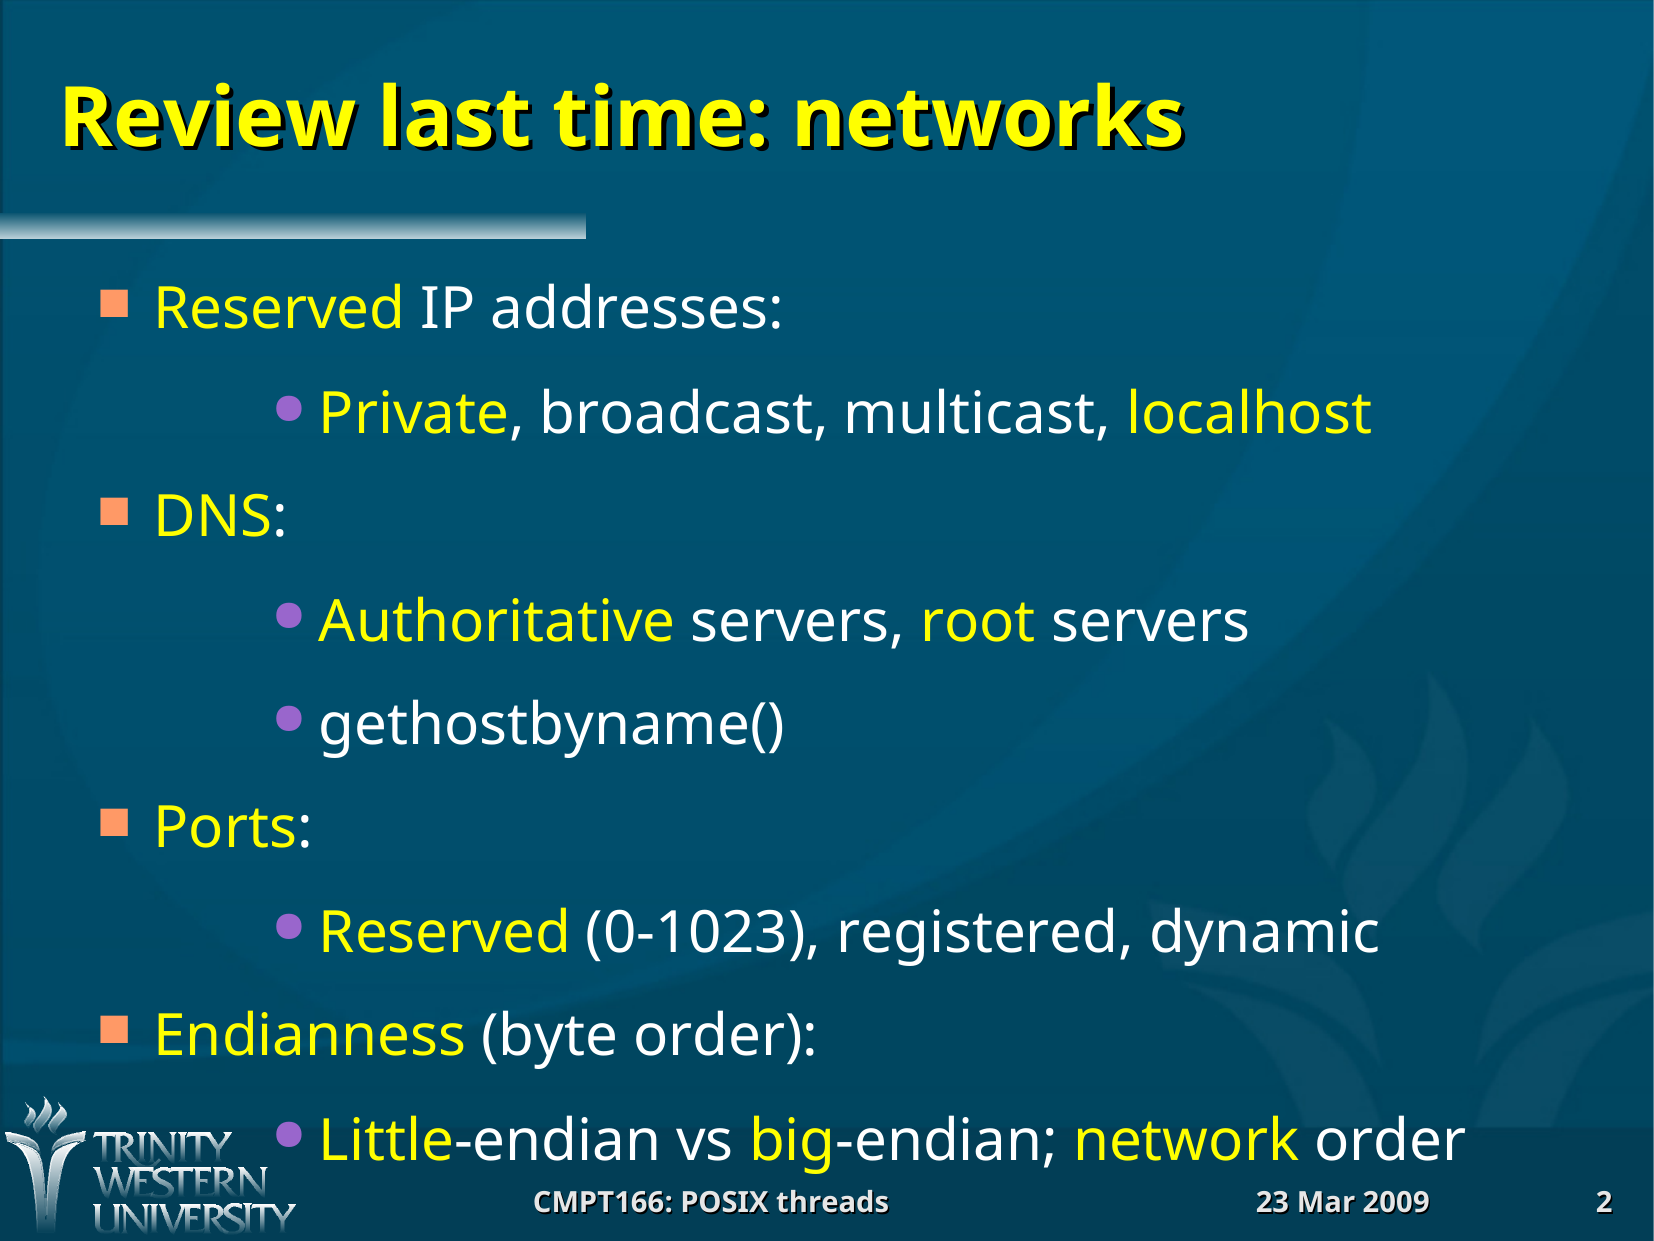

# Review last time: networks
Reserved IP addresses:
Private, broadcast, multicast, localhost
DNS:
Authoritative servers, root servers
gethostbyname()
Ports:
Reserved (0-1023), registered, dynamic
Endianness (byte order):
Little-endian vs big-endian; network order
CMPT166: POSIX threads
23 Mar 2009
2